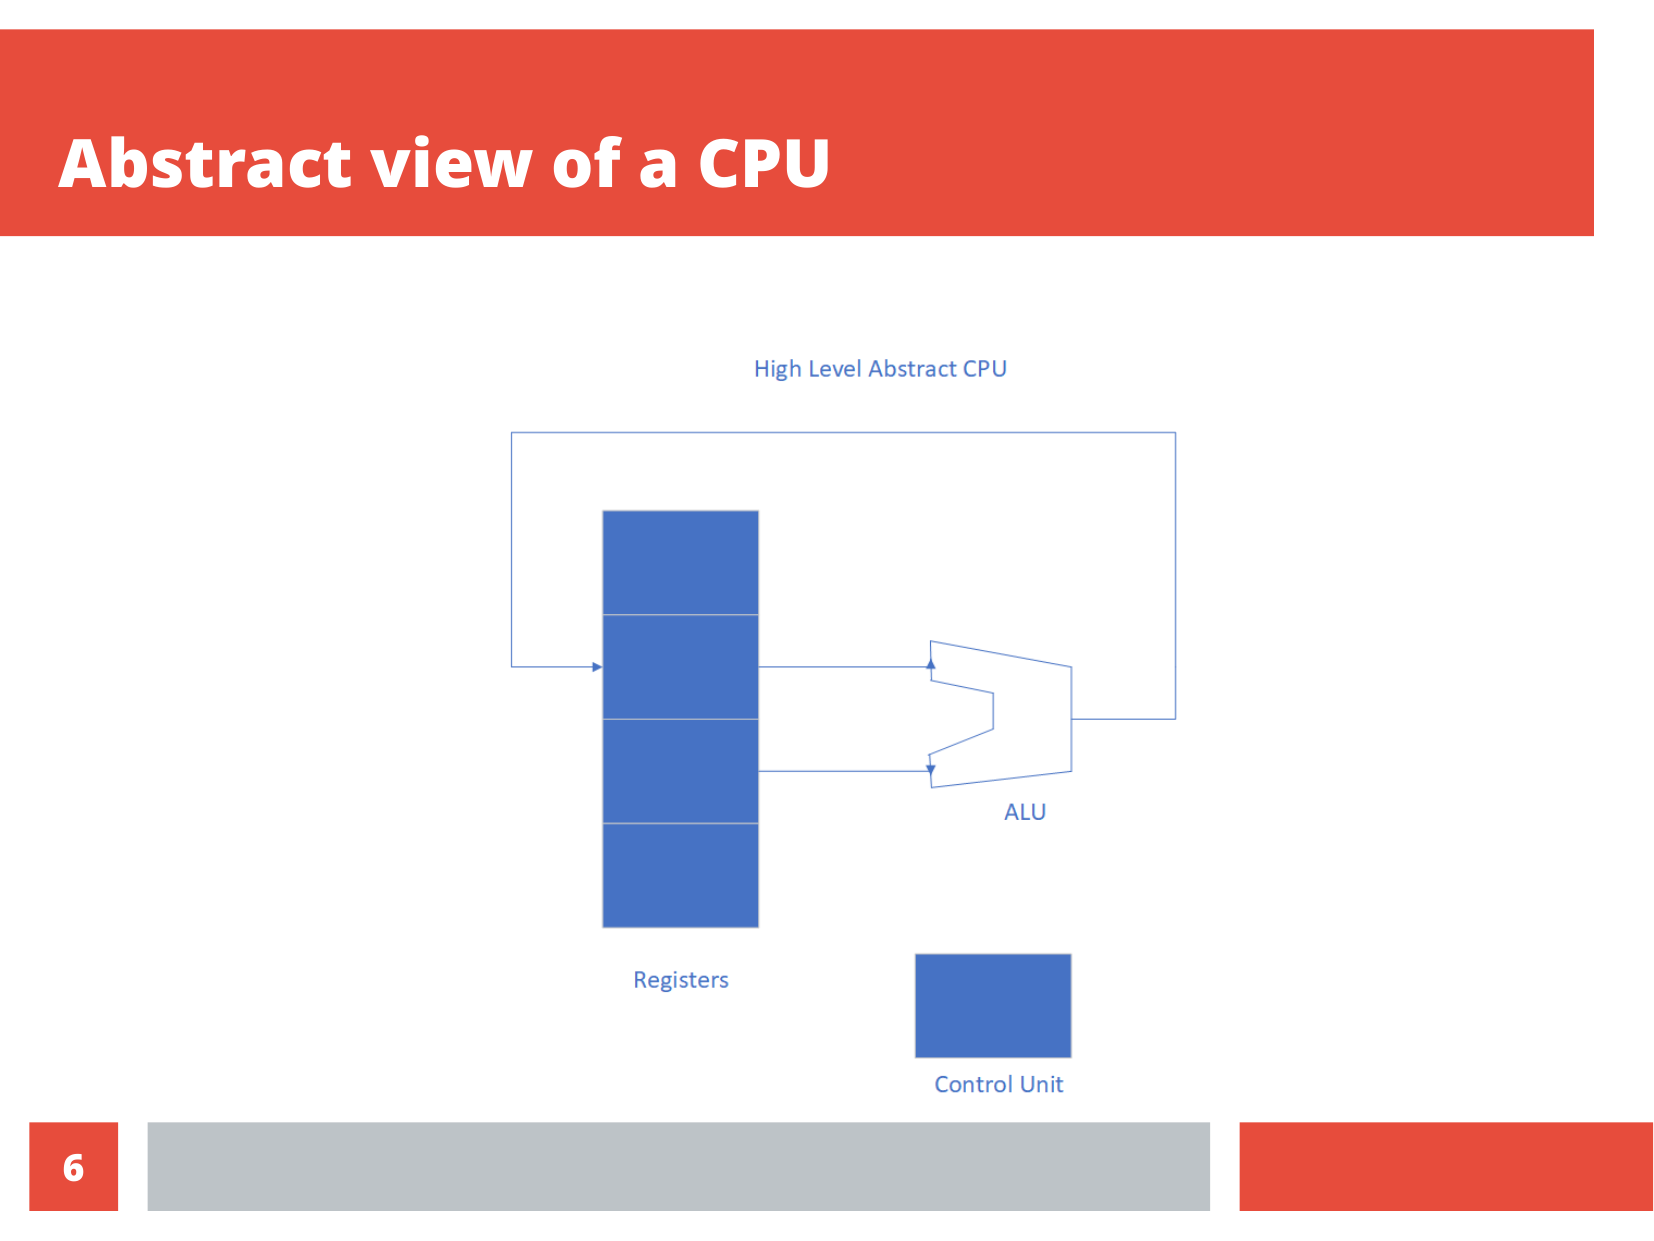

# Abstract view of a CPU
6